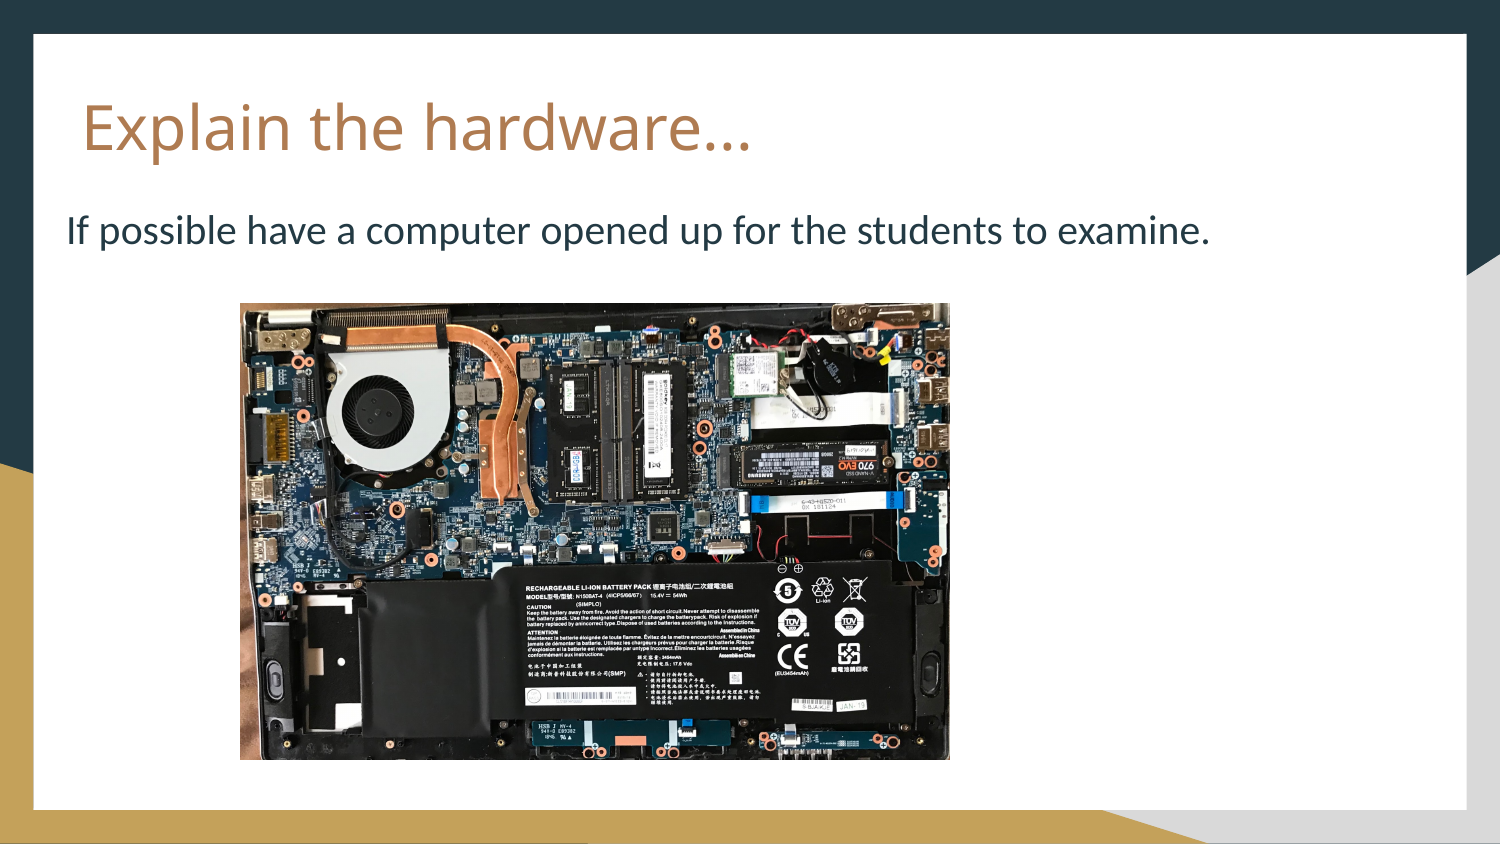

# Explain the hardware...
If possible have a computer opened up for the students to examine.